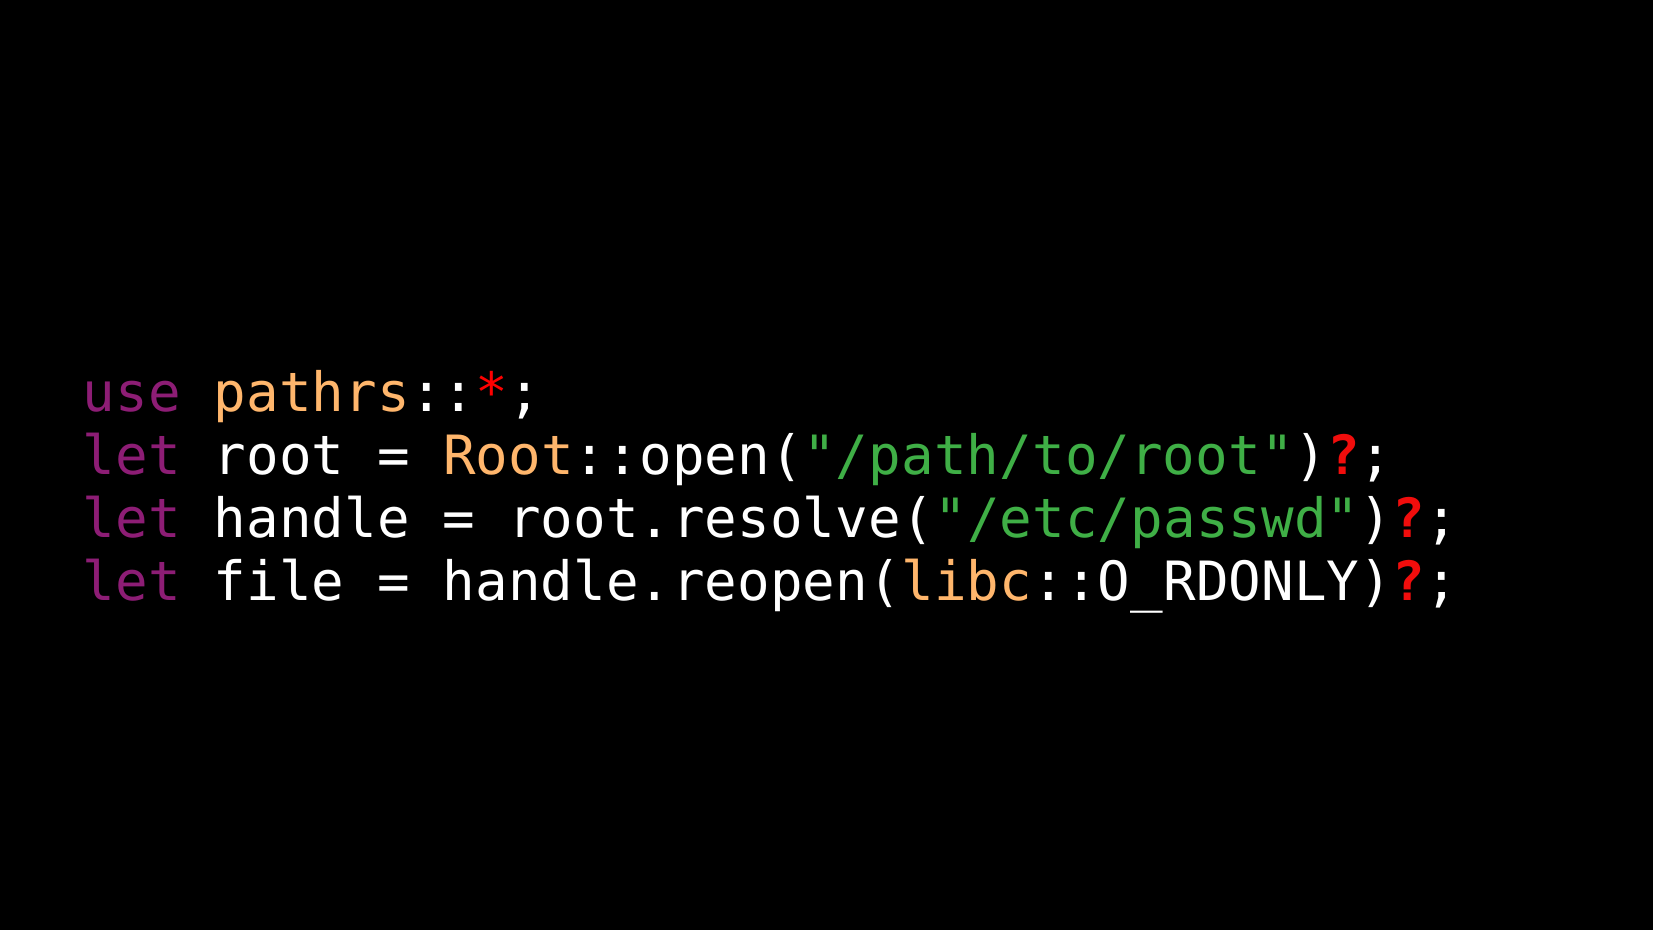

use pathrs::*;
let root = Root::open("/path/to/root")?;
let handle = root.resolve("/etc/passwd")?;
let file = handle.reopen(libc::O_RDONLY)?;